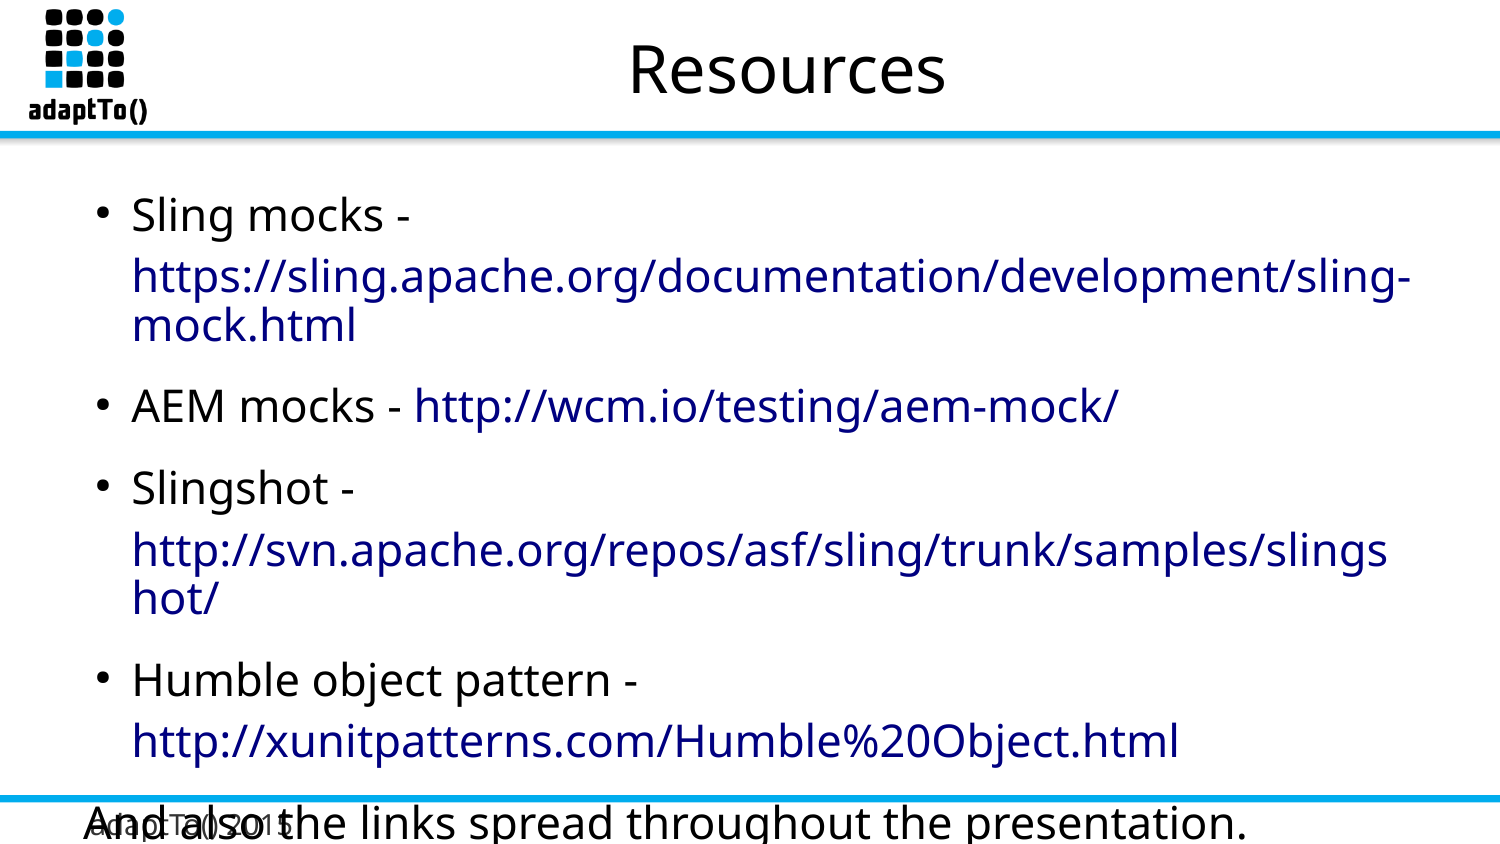

# Resources
Sling mocks - https://sling.apache.org/documentation/development/sling-mock.html
AEM mocks - http://wcm.io/testing/aem-mock/
Slingshot - http://svn.apache.org/repos/asf/sling/trunk/samples/slingshot/
Humble object pattern - http://xunitpatterns.com/Humble%20Object.html
And also the links spread throughout the presentation.